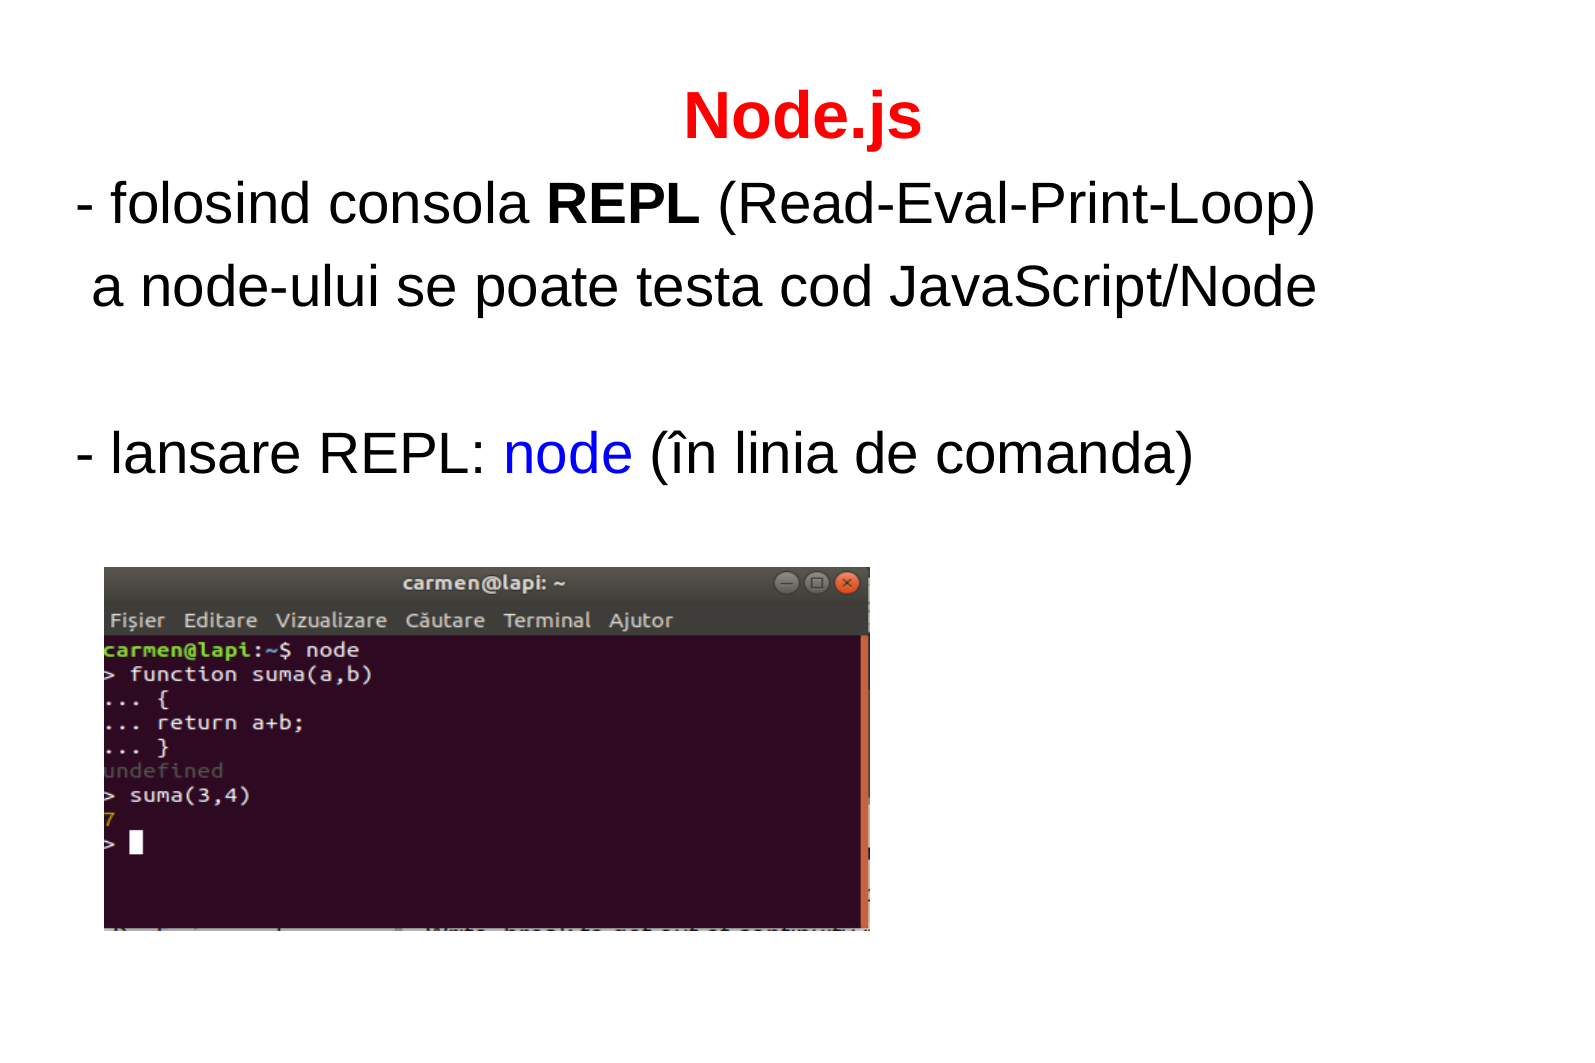

Node.js
- folosind consola REPL (Read-Eval-Print-Loop)
 a node-ului se poate testa cod JavaScript/Node
- lansare REPL: node (în linia de comanda)